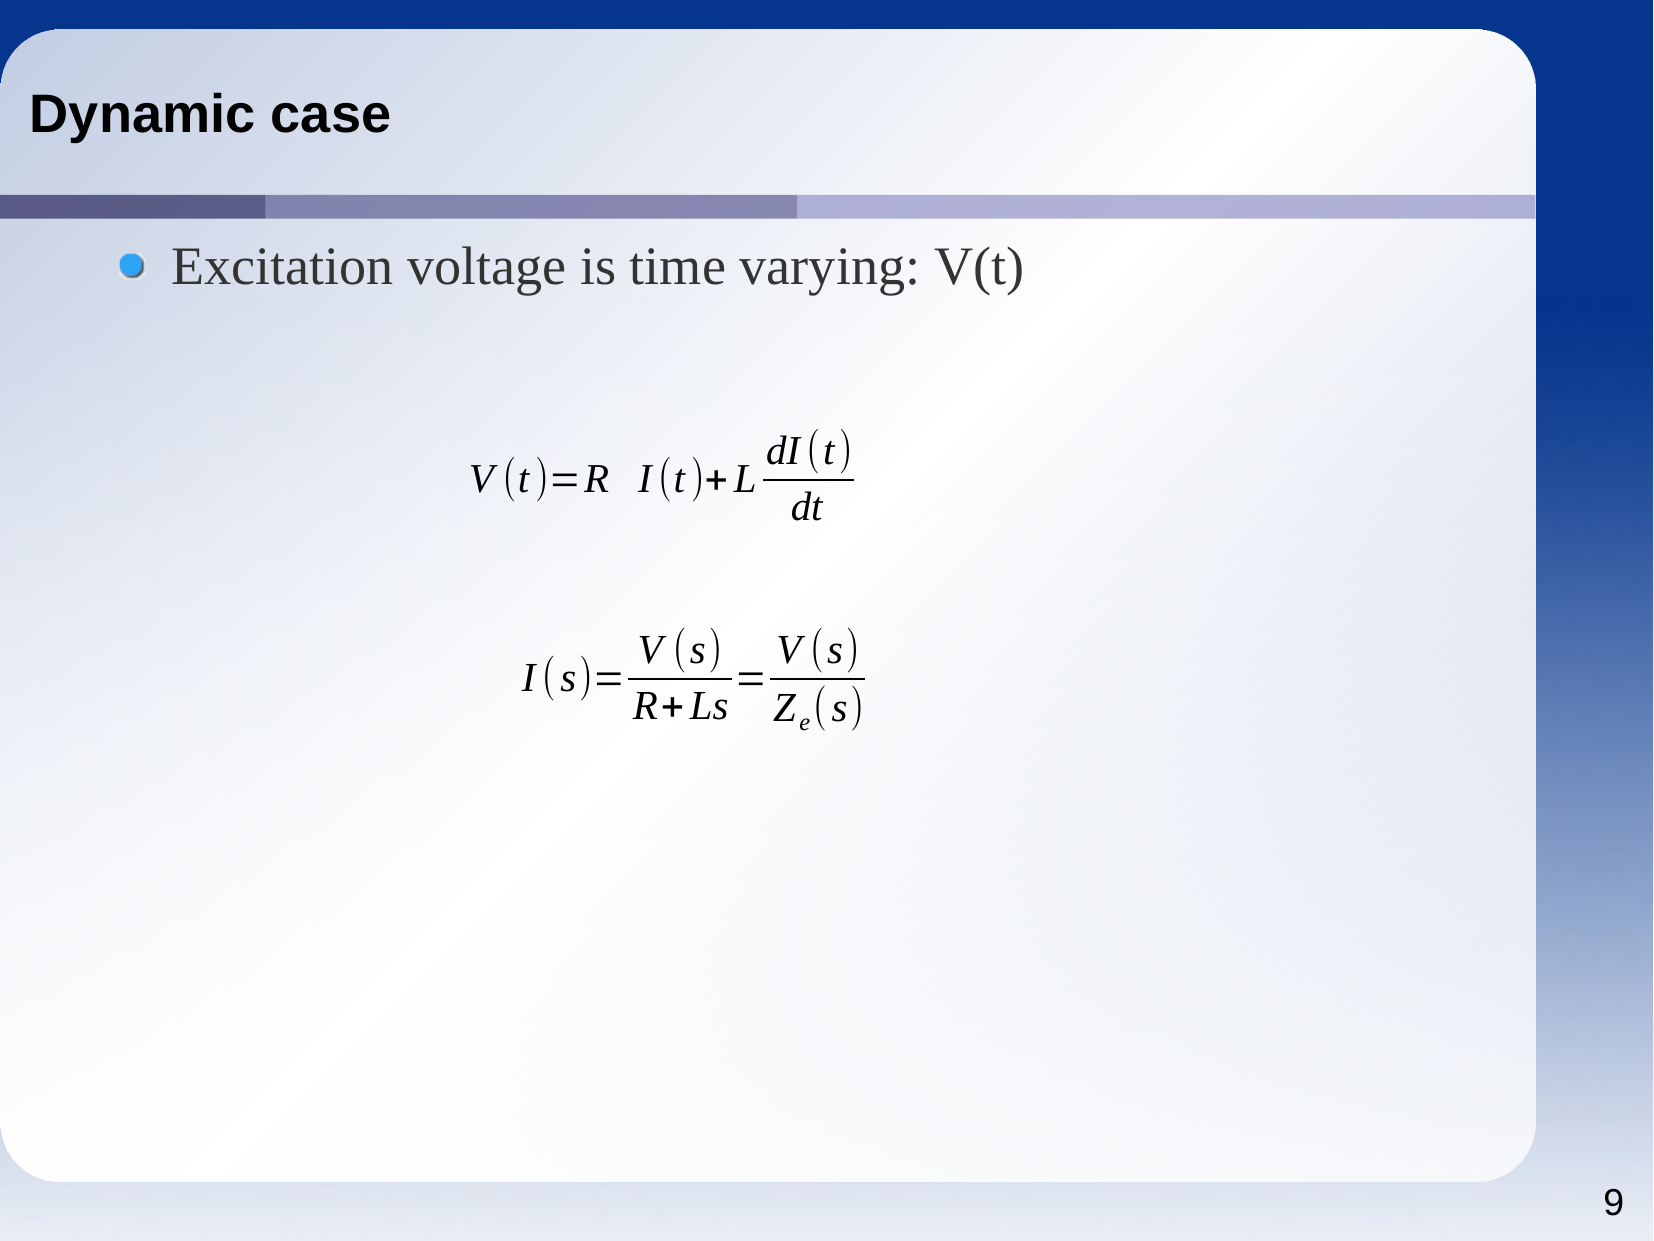

# Dynamic case
Excitation voltage is time varying: V(t)
9